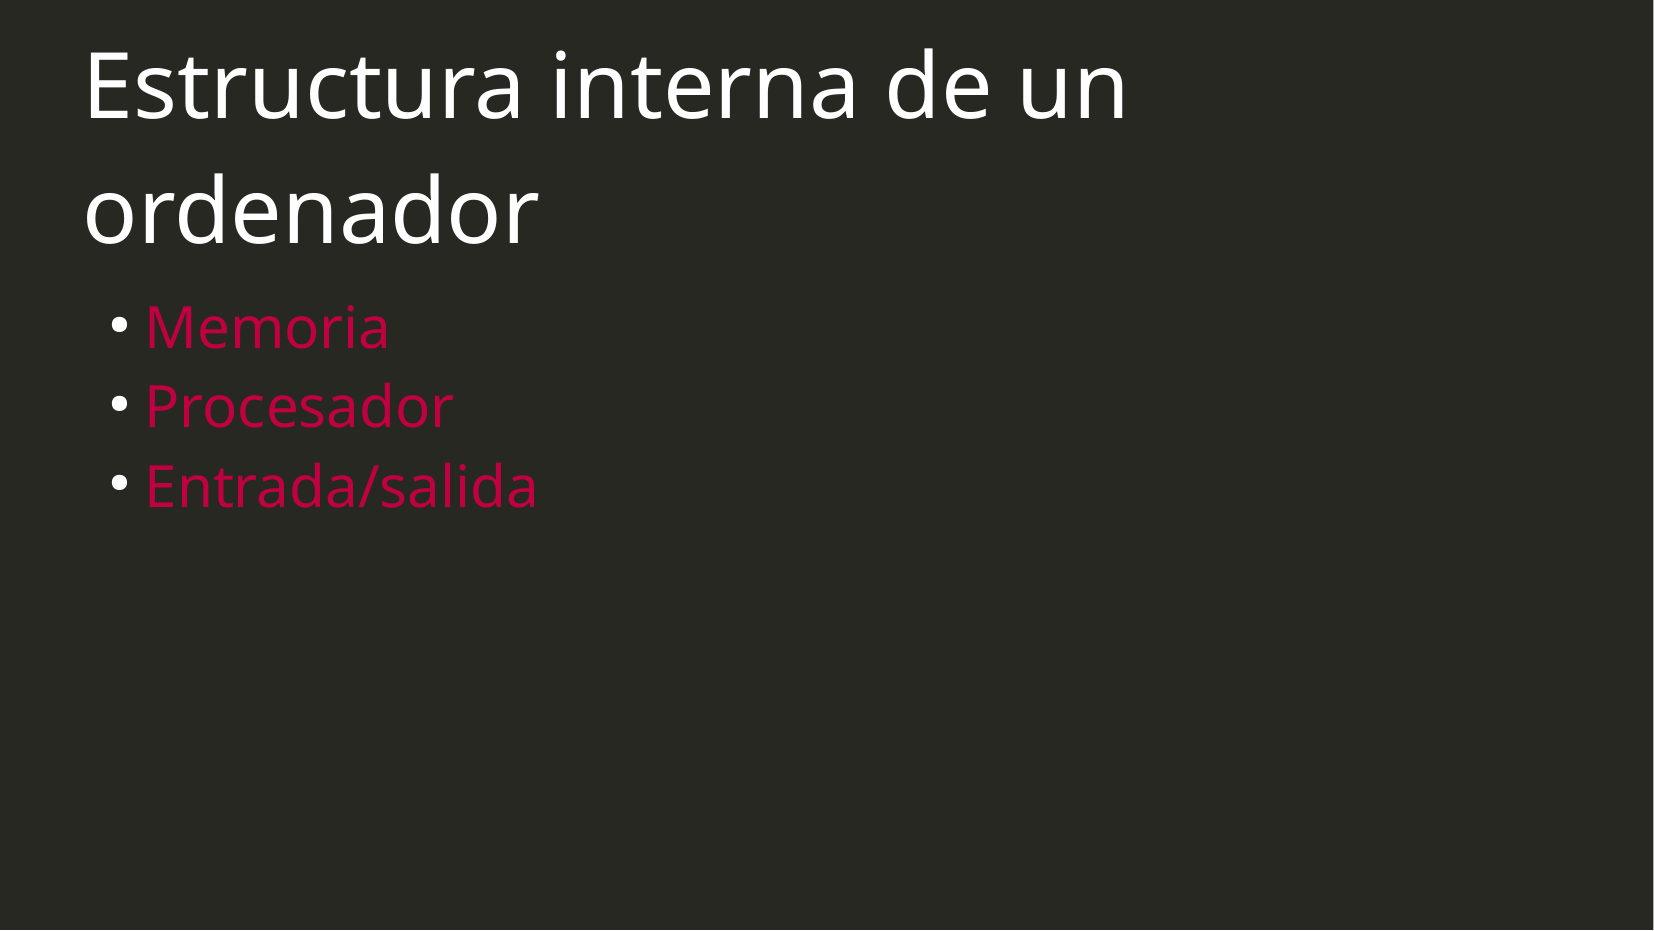

# Estructura interna de un ordenador
Memoria
Procesador
Entrada/salida